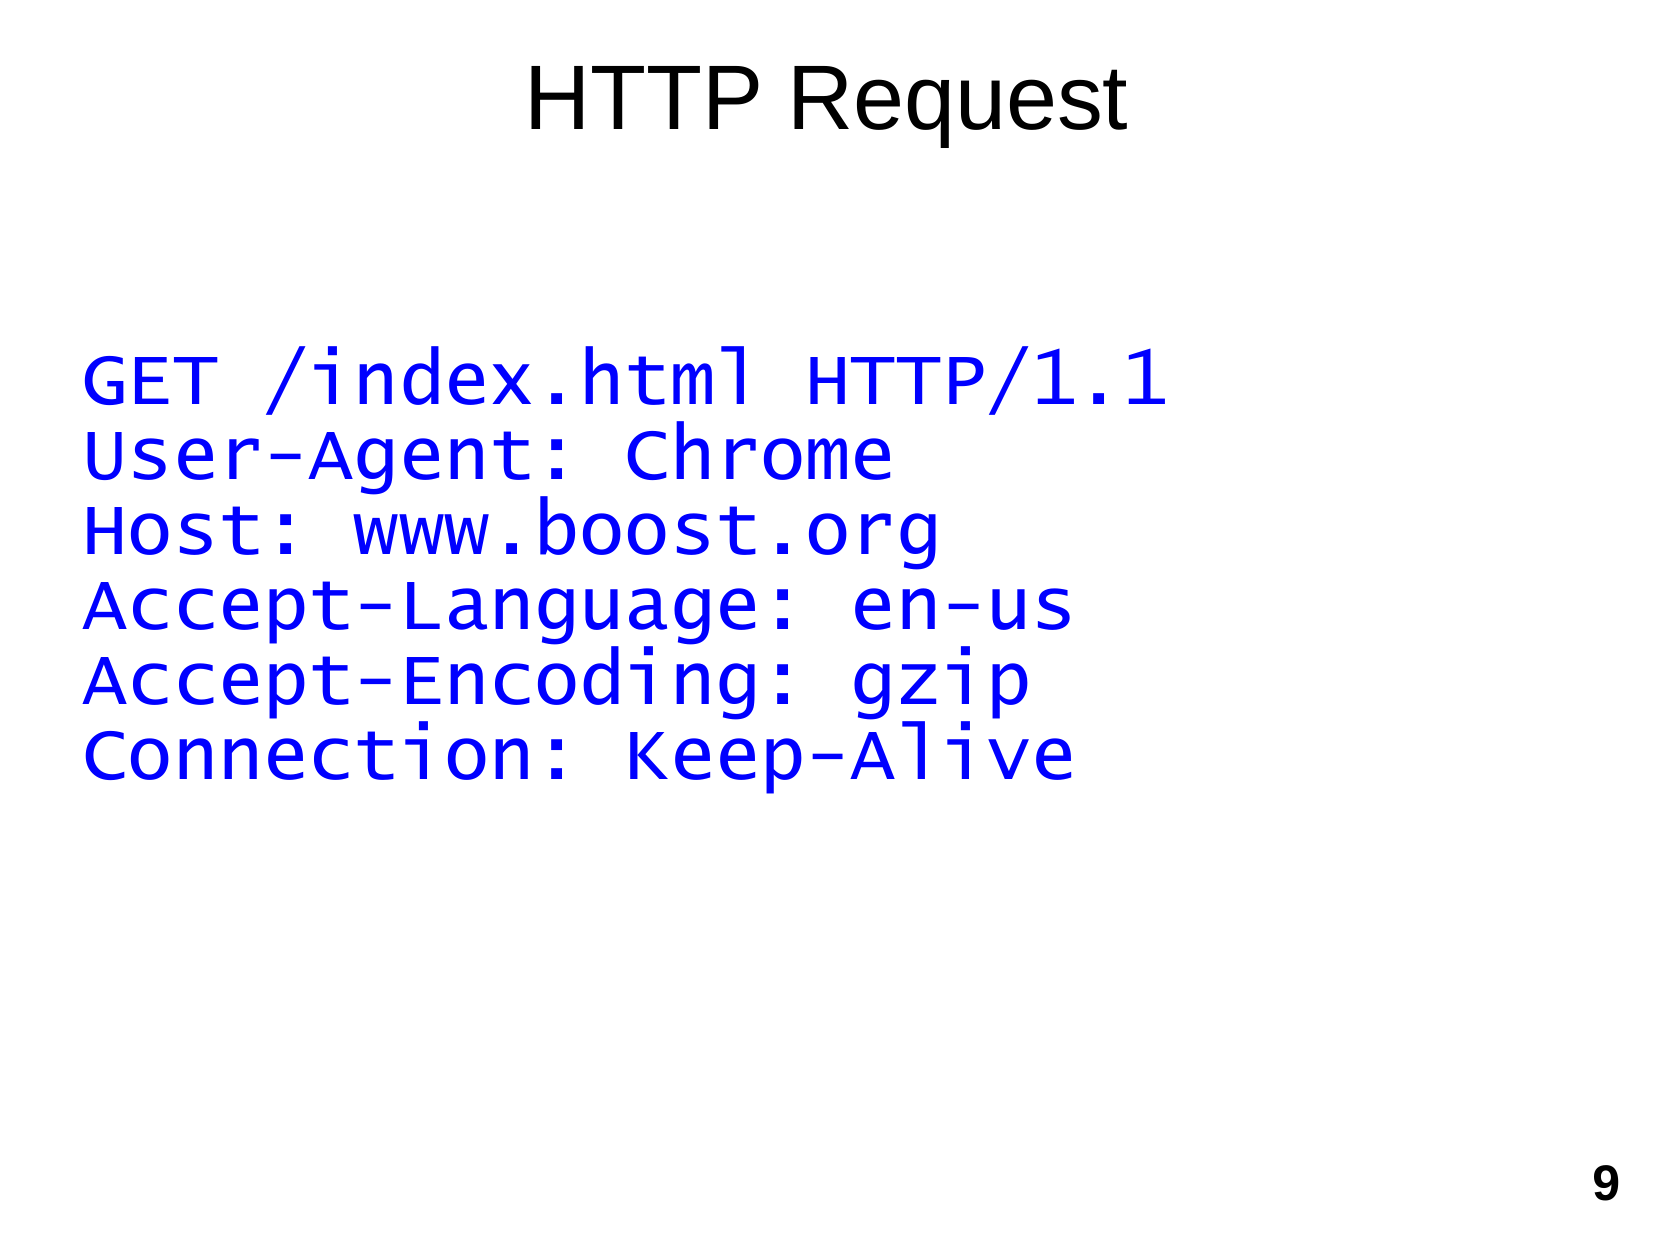

# HTTP Request
GET /index.html HTTP/1.1
User-Agent: Chrome
Host: www.boost.org
Accept-Language: en-us
Accept-Encoding: gzip
Connection: Keep-Alive
9